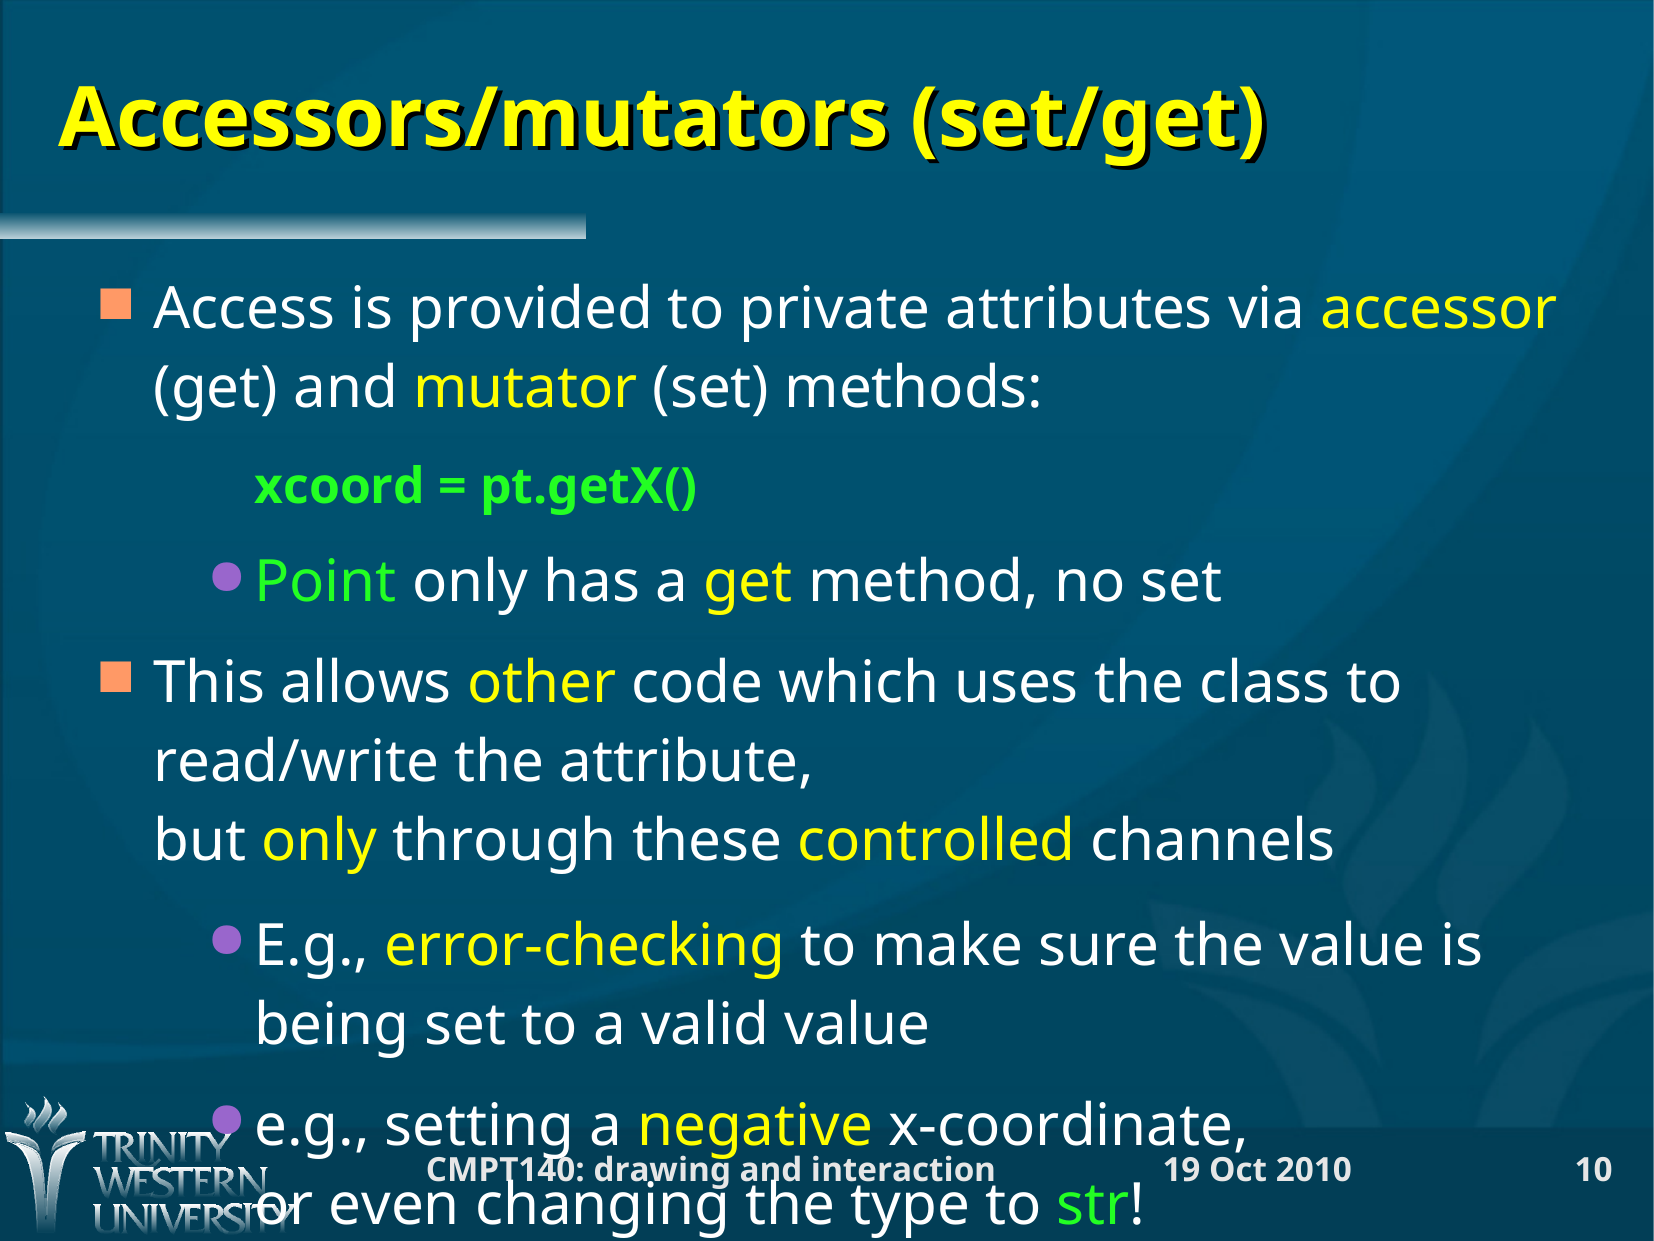

# Accessors/mutators (set/get)
Access is provided to private attributes via accessor (get) and mutator (set) methods:
xcoord = pt.getX()
Point only has a get method, no set
This allows other code which uses the class to read/write the attribute,
but only through these controlled channels
E.g., error-checking to make sure the value is being set to a valid value
e.g., setting a negative x-coordinate,
or even changing the type to str!
CMPT140: drawing and interaction
19 Oct 2010
10